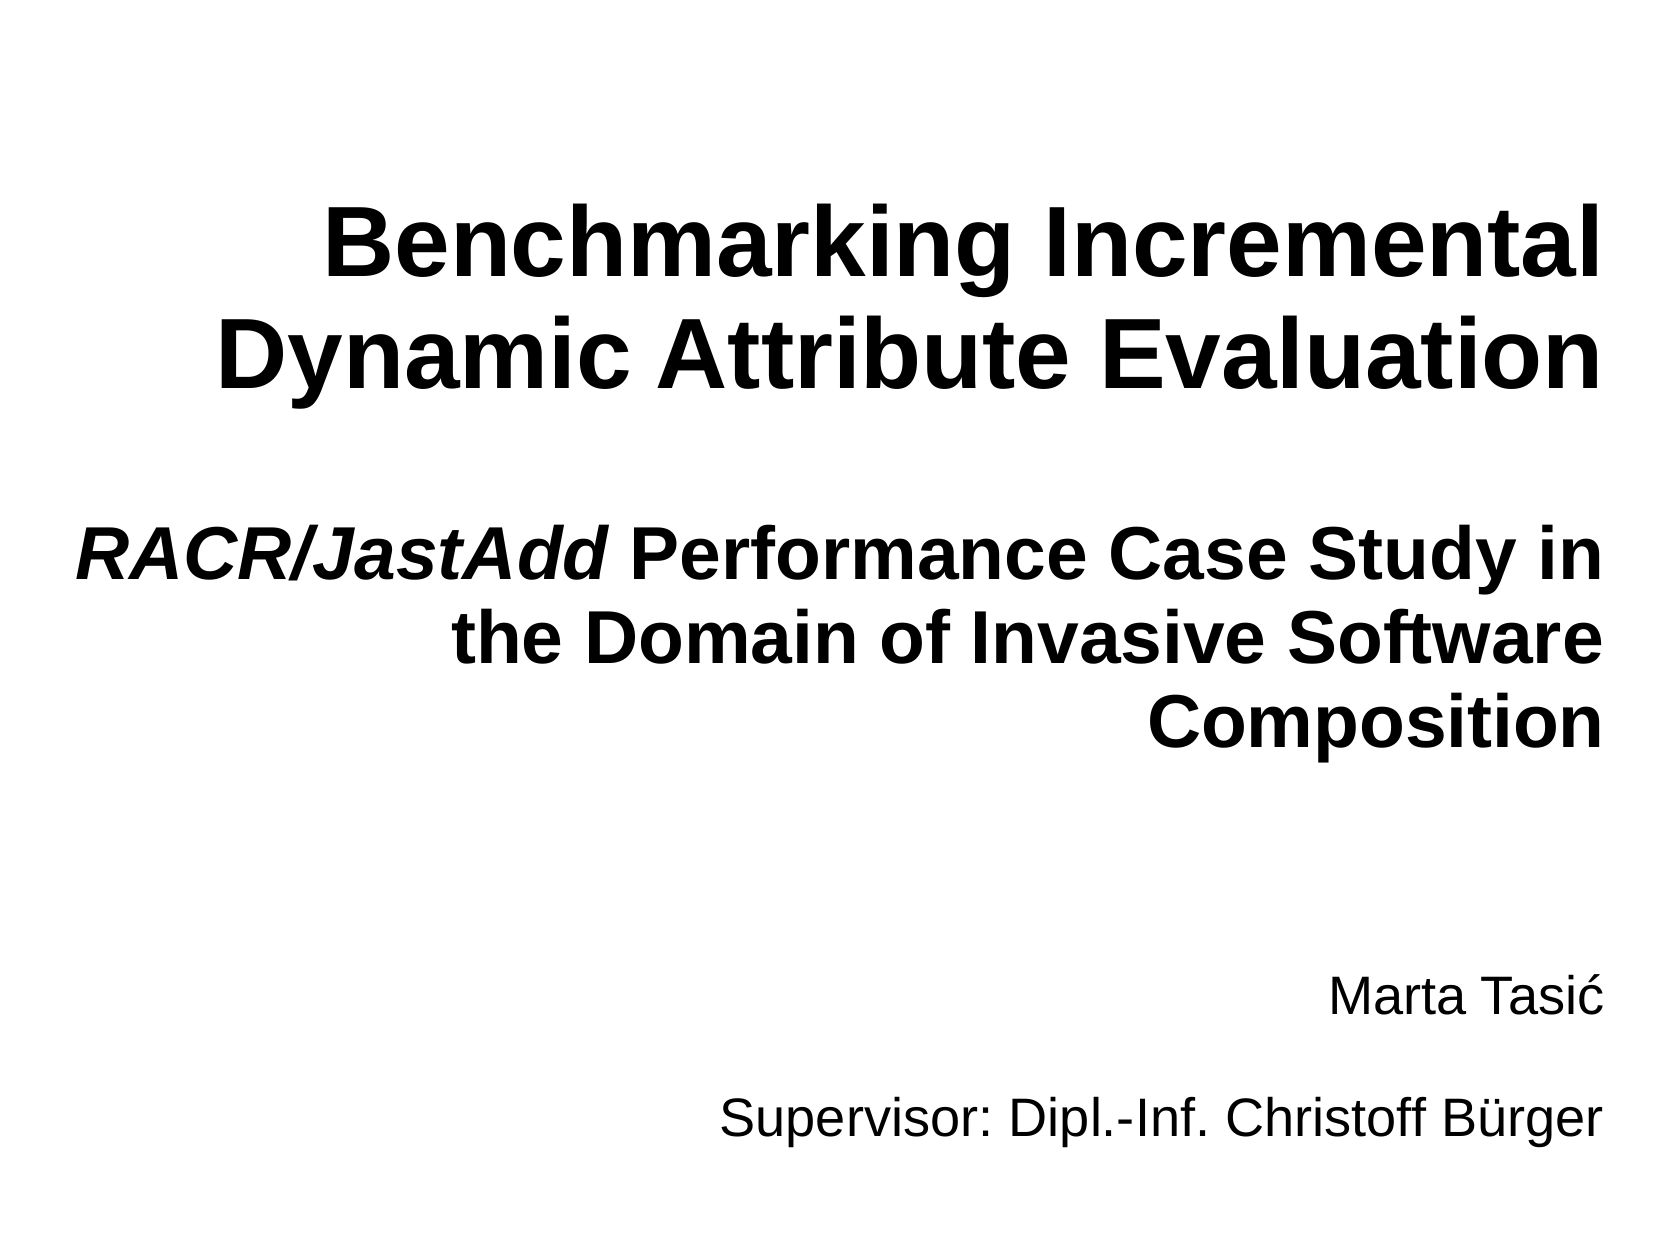

# Benchmarking Incremental Dynamic Attribute Evaluation RACR/JastAdd Performance Case Study in the Domain of Invasive Software Composition
Marta Tasić
Supervisor: Dipl.-Inf. Christoff Bürger